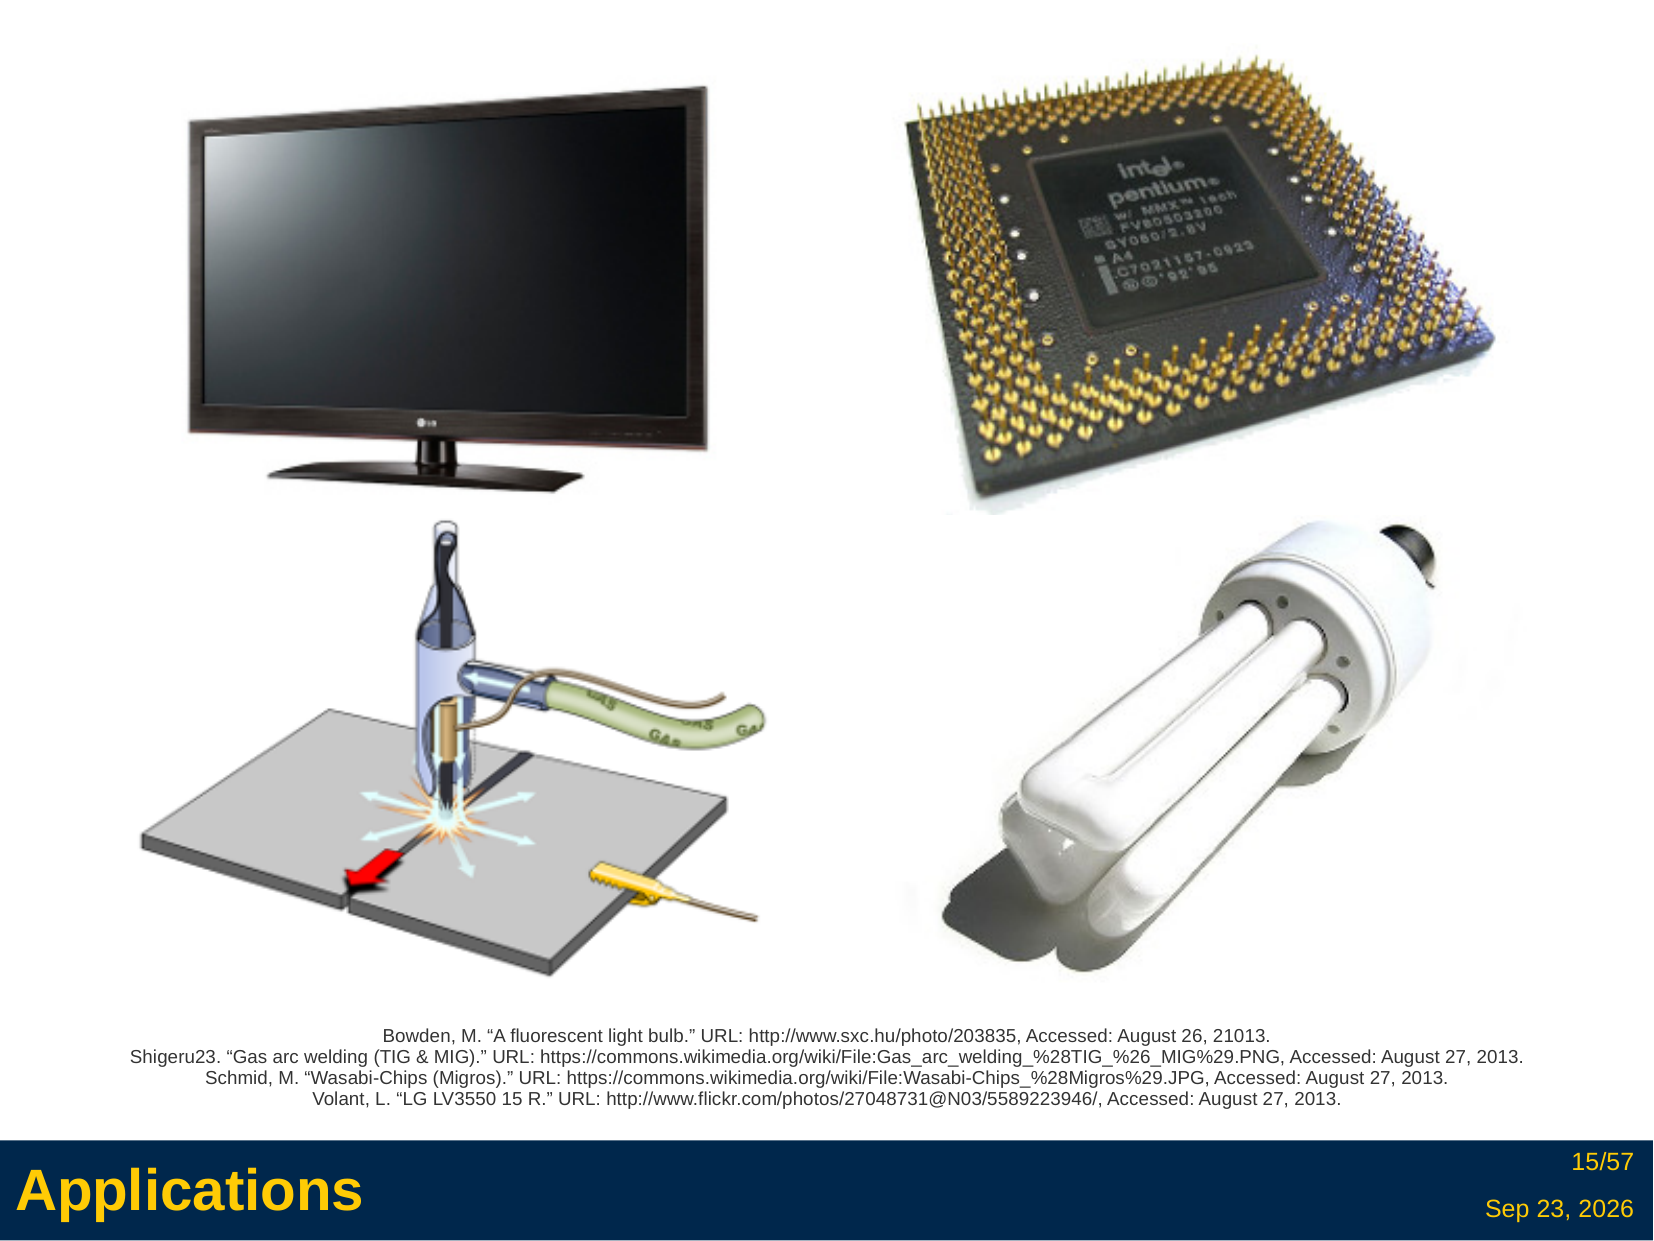

Bowden, M. “A fluorescent light bulb.” URL: http://www.sxc.hu/photo/203835, Accessed: August 26, 21013.
Shigeru23. “Gas arc welding (TIG & MIG).” URL: https://commons.wikimedia.org/wiki/File:Gas_arc_welding_%28TIG_%26_MIG%29.PNG, Accessed: August 27, 2013.
Schmid, M. “Wasabi-Chips (Migros).” URL: https://commons.wikimedia.org/wiki/File:Wasabi-Chips_%28Migros%29.JPG, Accessed: August 27, 2013.
Volant, L. “LG LV3550 15 R.” URL: http://www.flickr.com/photos/27048731@N03/5589223946/, Accessed: August 27, 2013.
# Applications
15